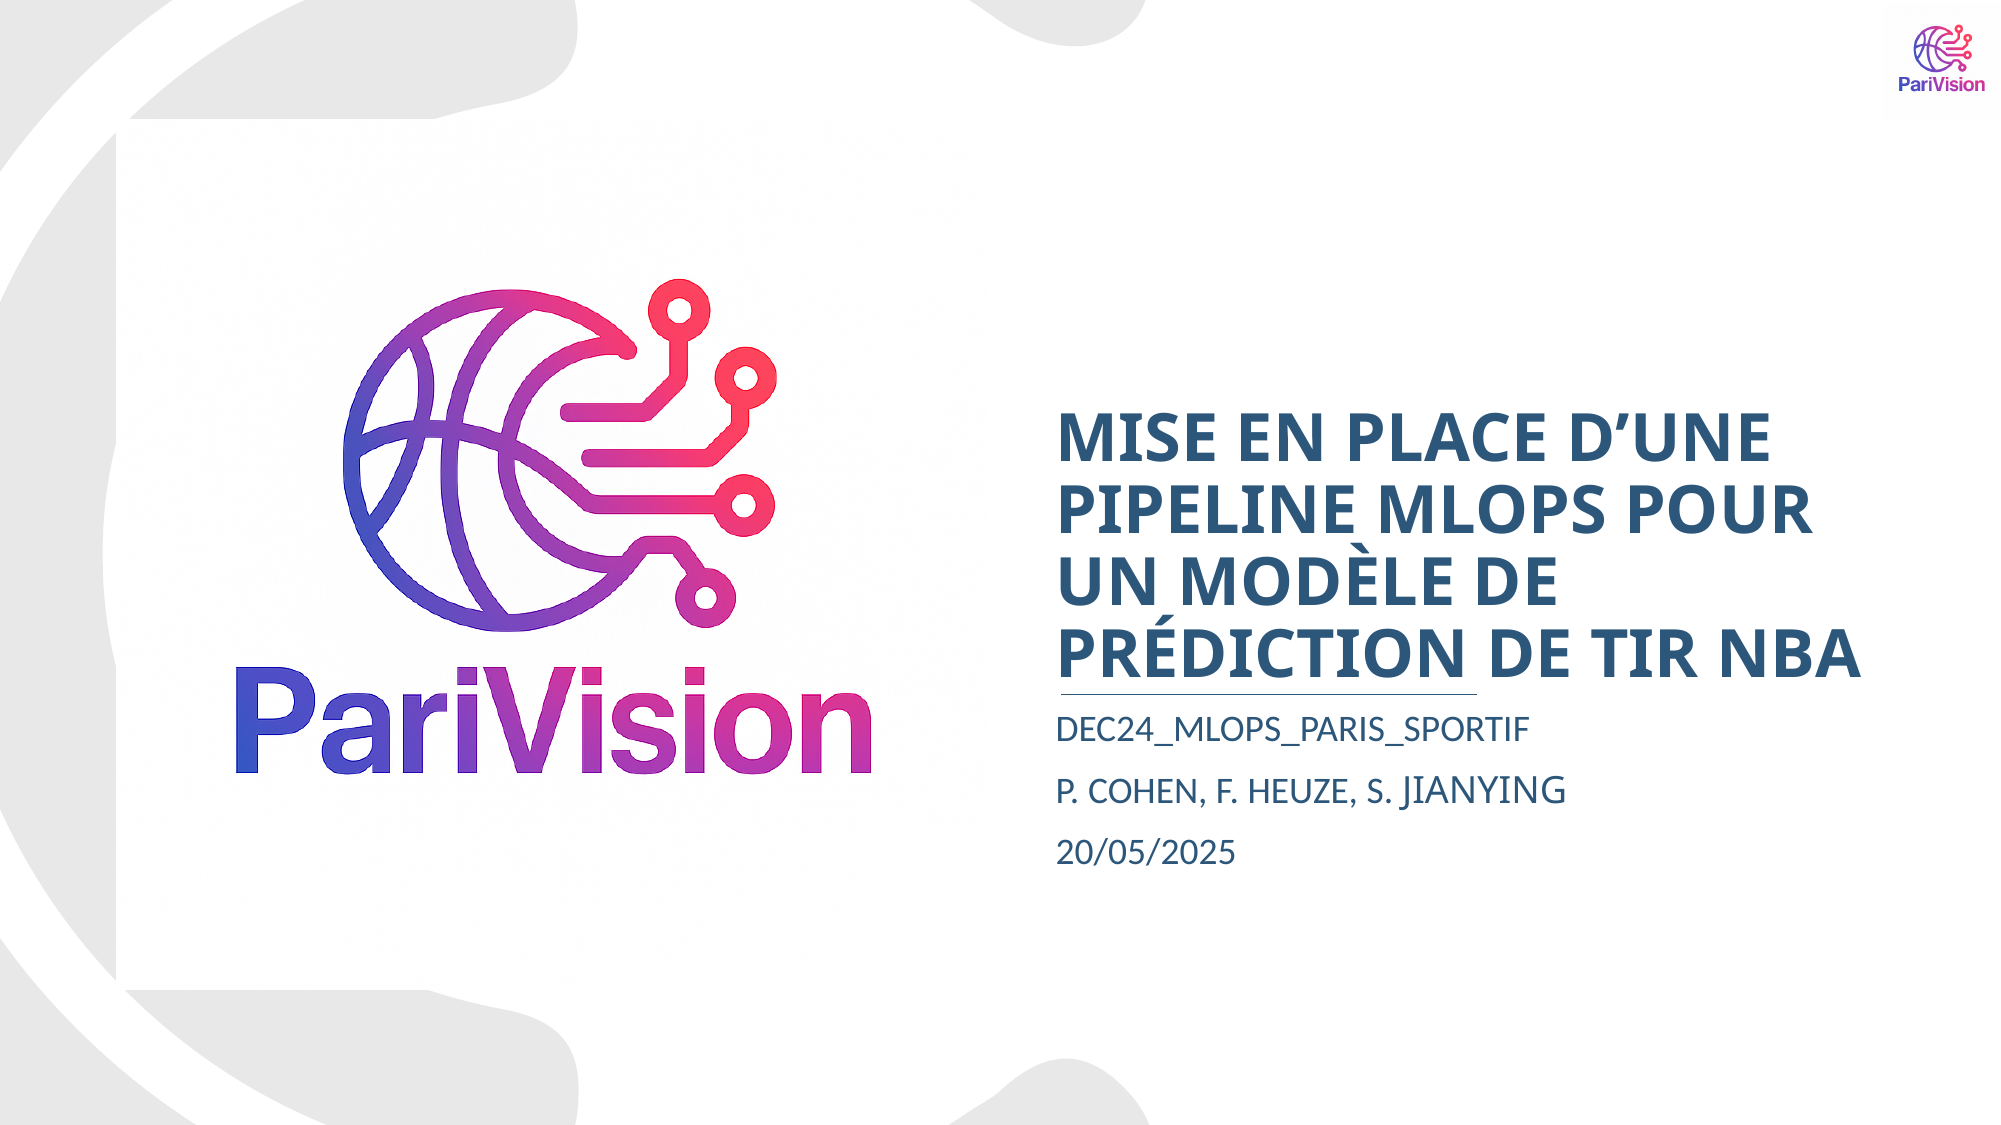

# Mise EN place d’une pipeline MLOPS pour un modÈle de prÉdiction de tir NBA
DEC24_MLOPS_PARIS_SPORTIF
P. COHEN, F. HEUZE, S. Jianying
20/05/2025